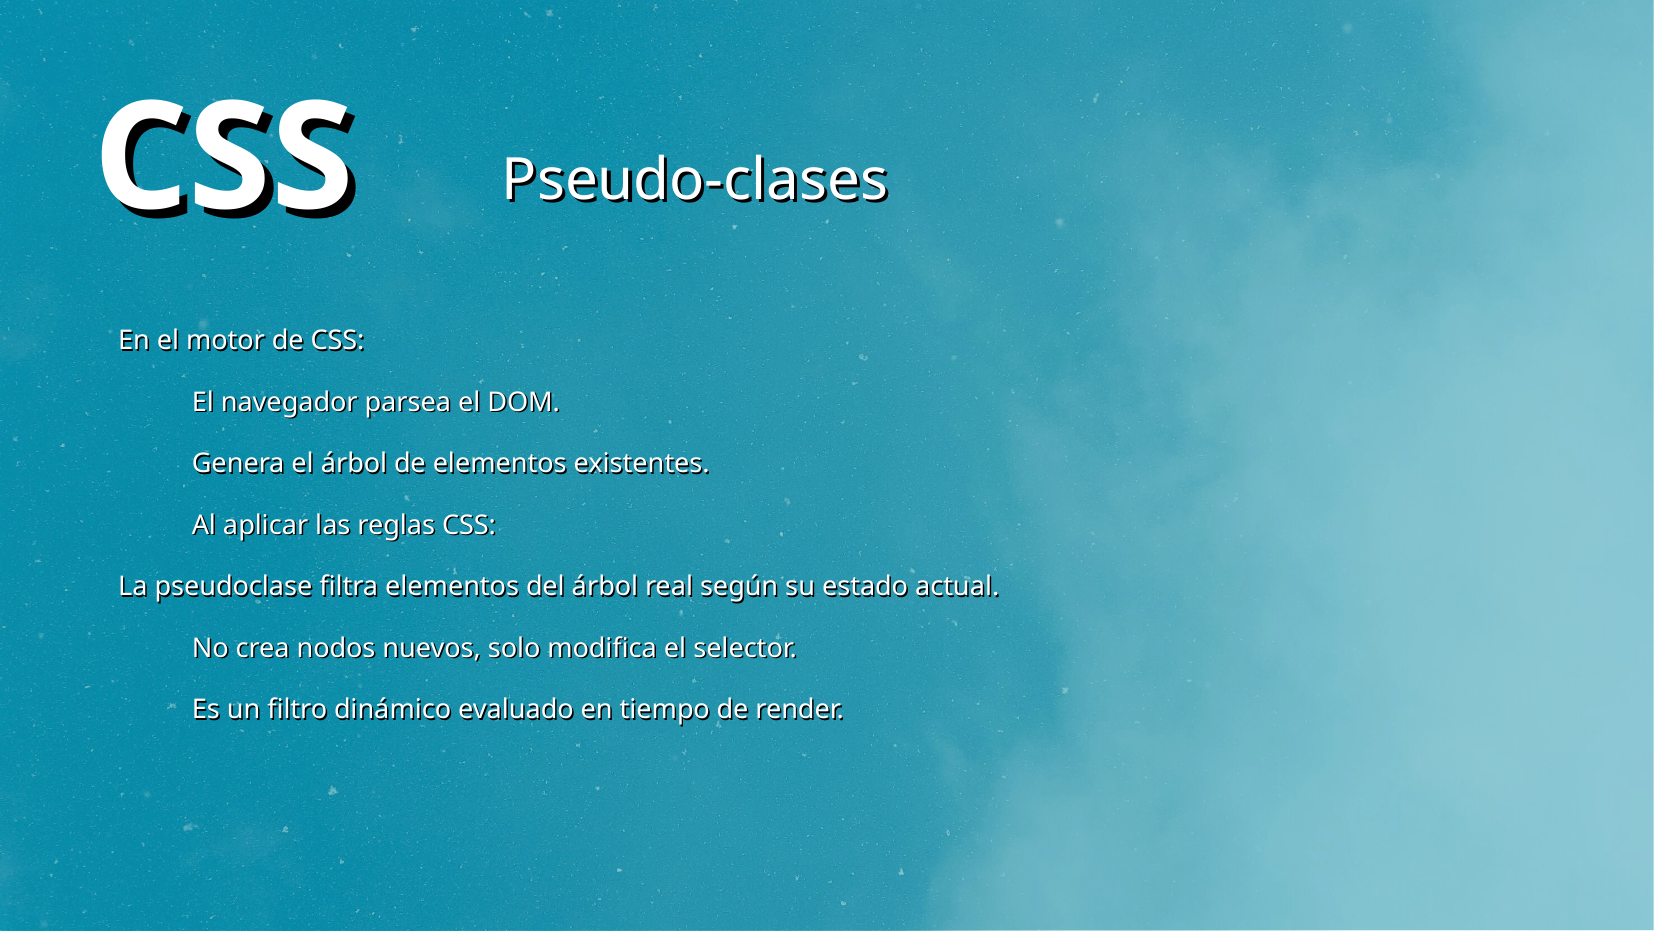

CSS
# Pseudo-clases
En el motor de CSS:
	El navegador parsea el DOM.
	Genera el árbol de elementos existentes.
	Al aplicar las reglas CSS:
La pseudoclase filtra elementos del árbol real según su estado actual.
	No crea nodos nuevos, solo modifica el selector.
	Es un filtro dinámico evaluado en tiempo de render.